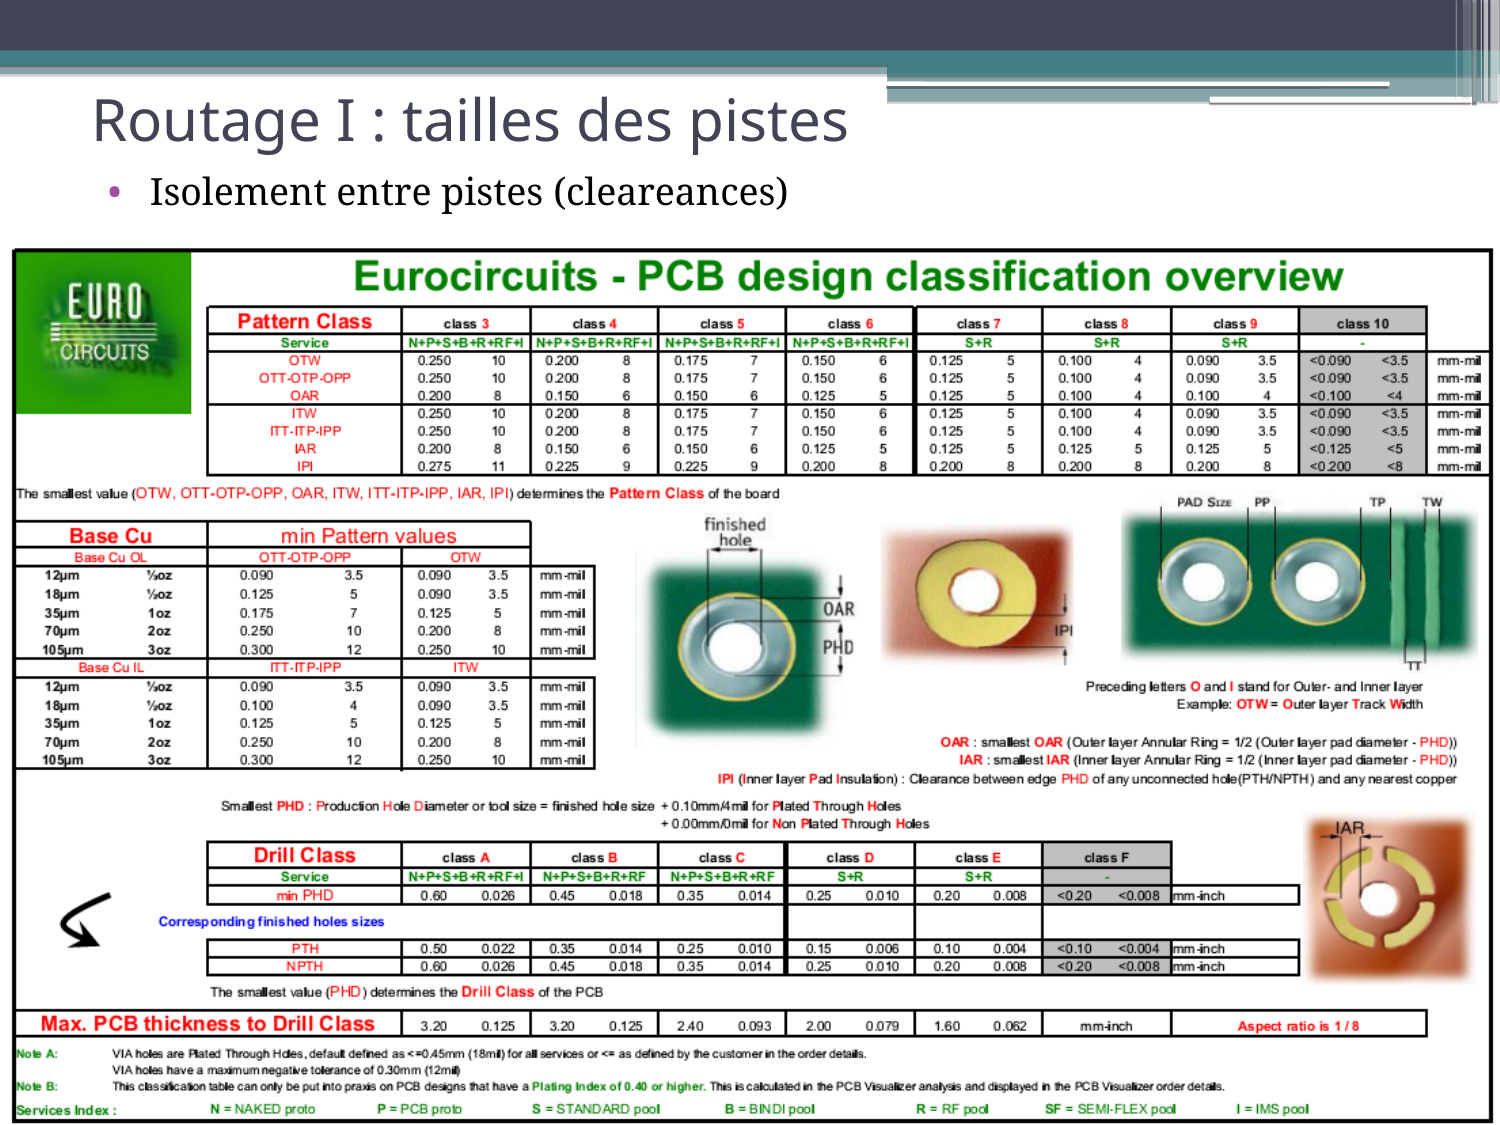

# Routage I : tailles des pistes
Isolement entre pistes (cleareances)